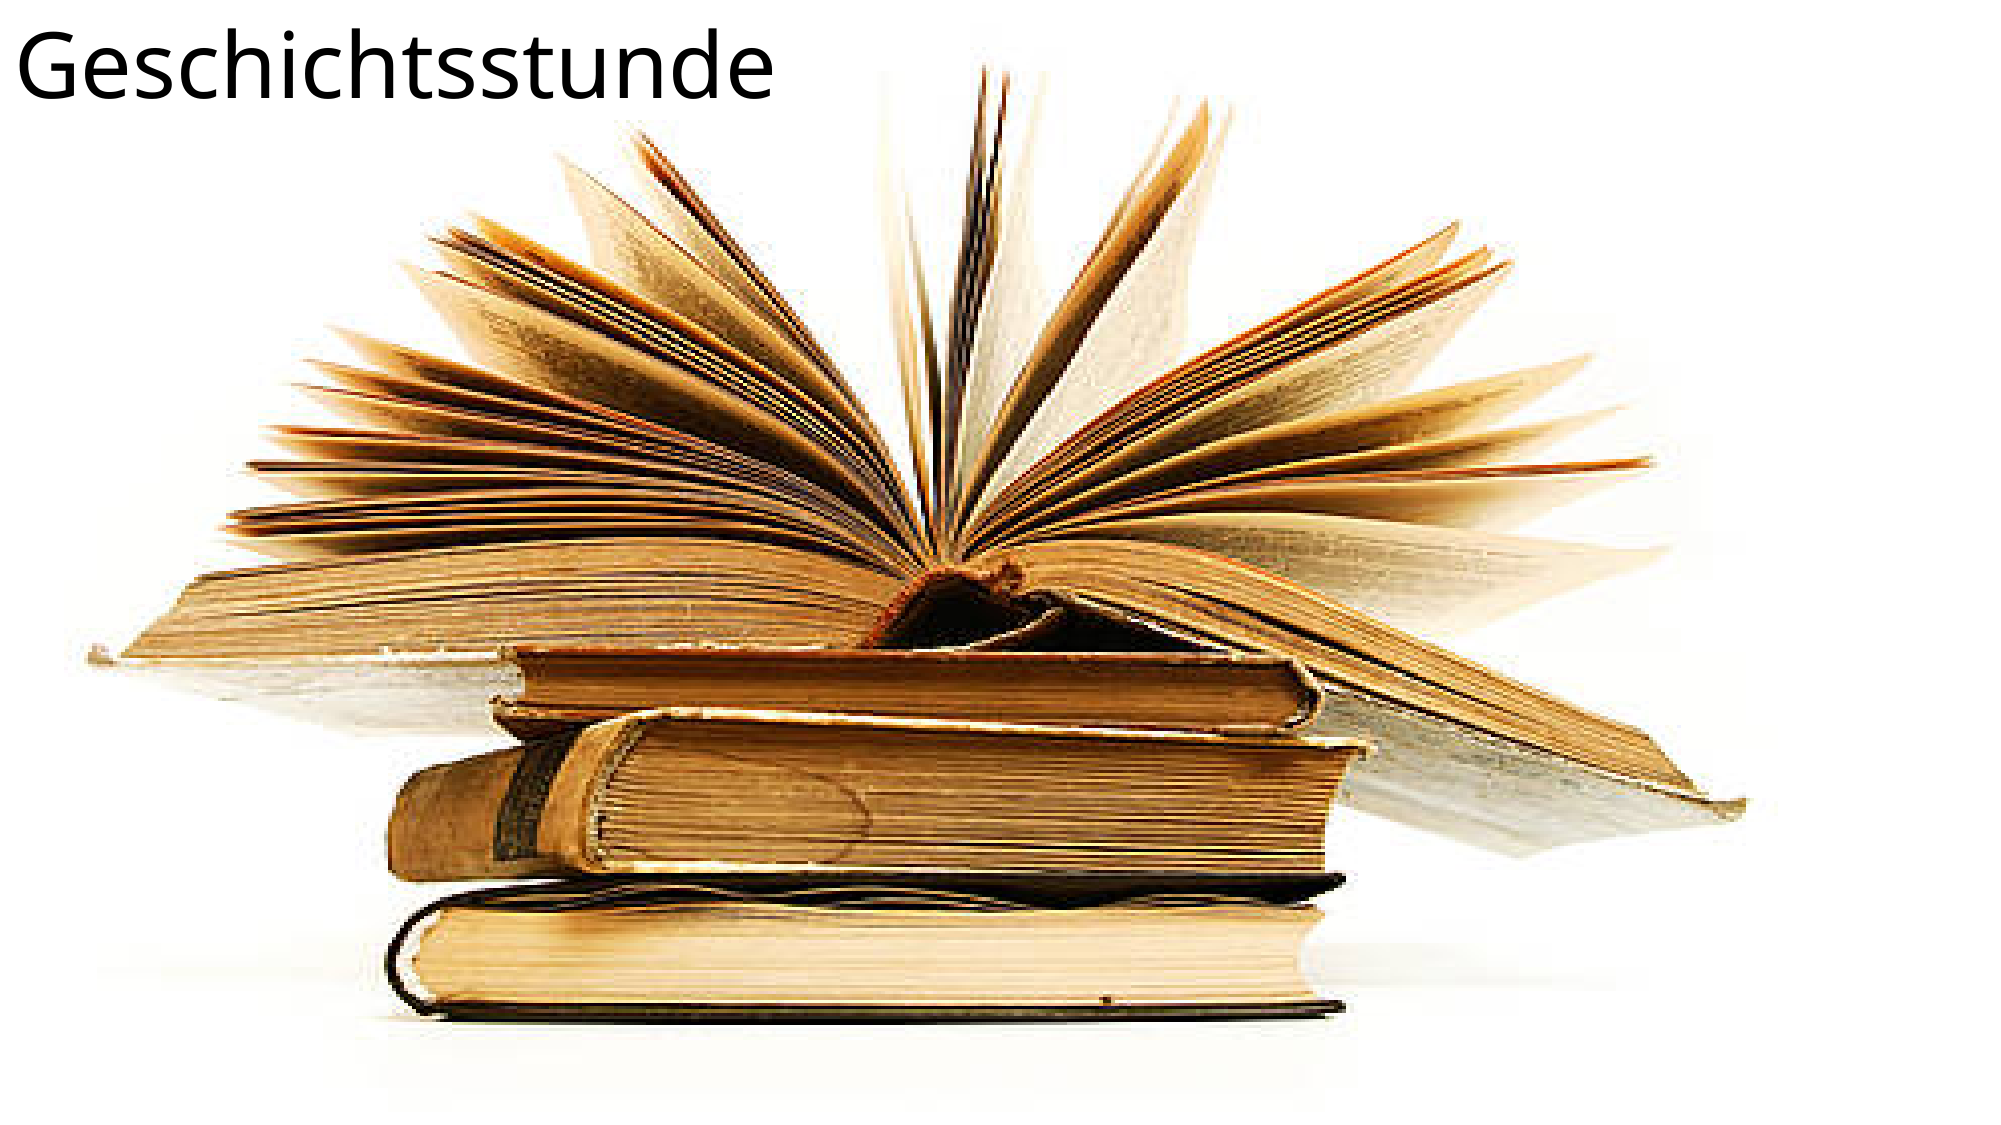

Geschichtsstunde
# Geschichte der FLOSS Bewegung
[11]